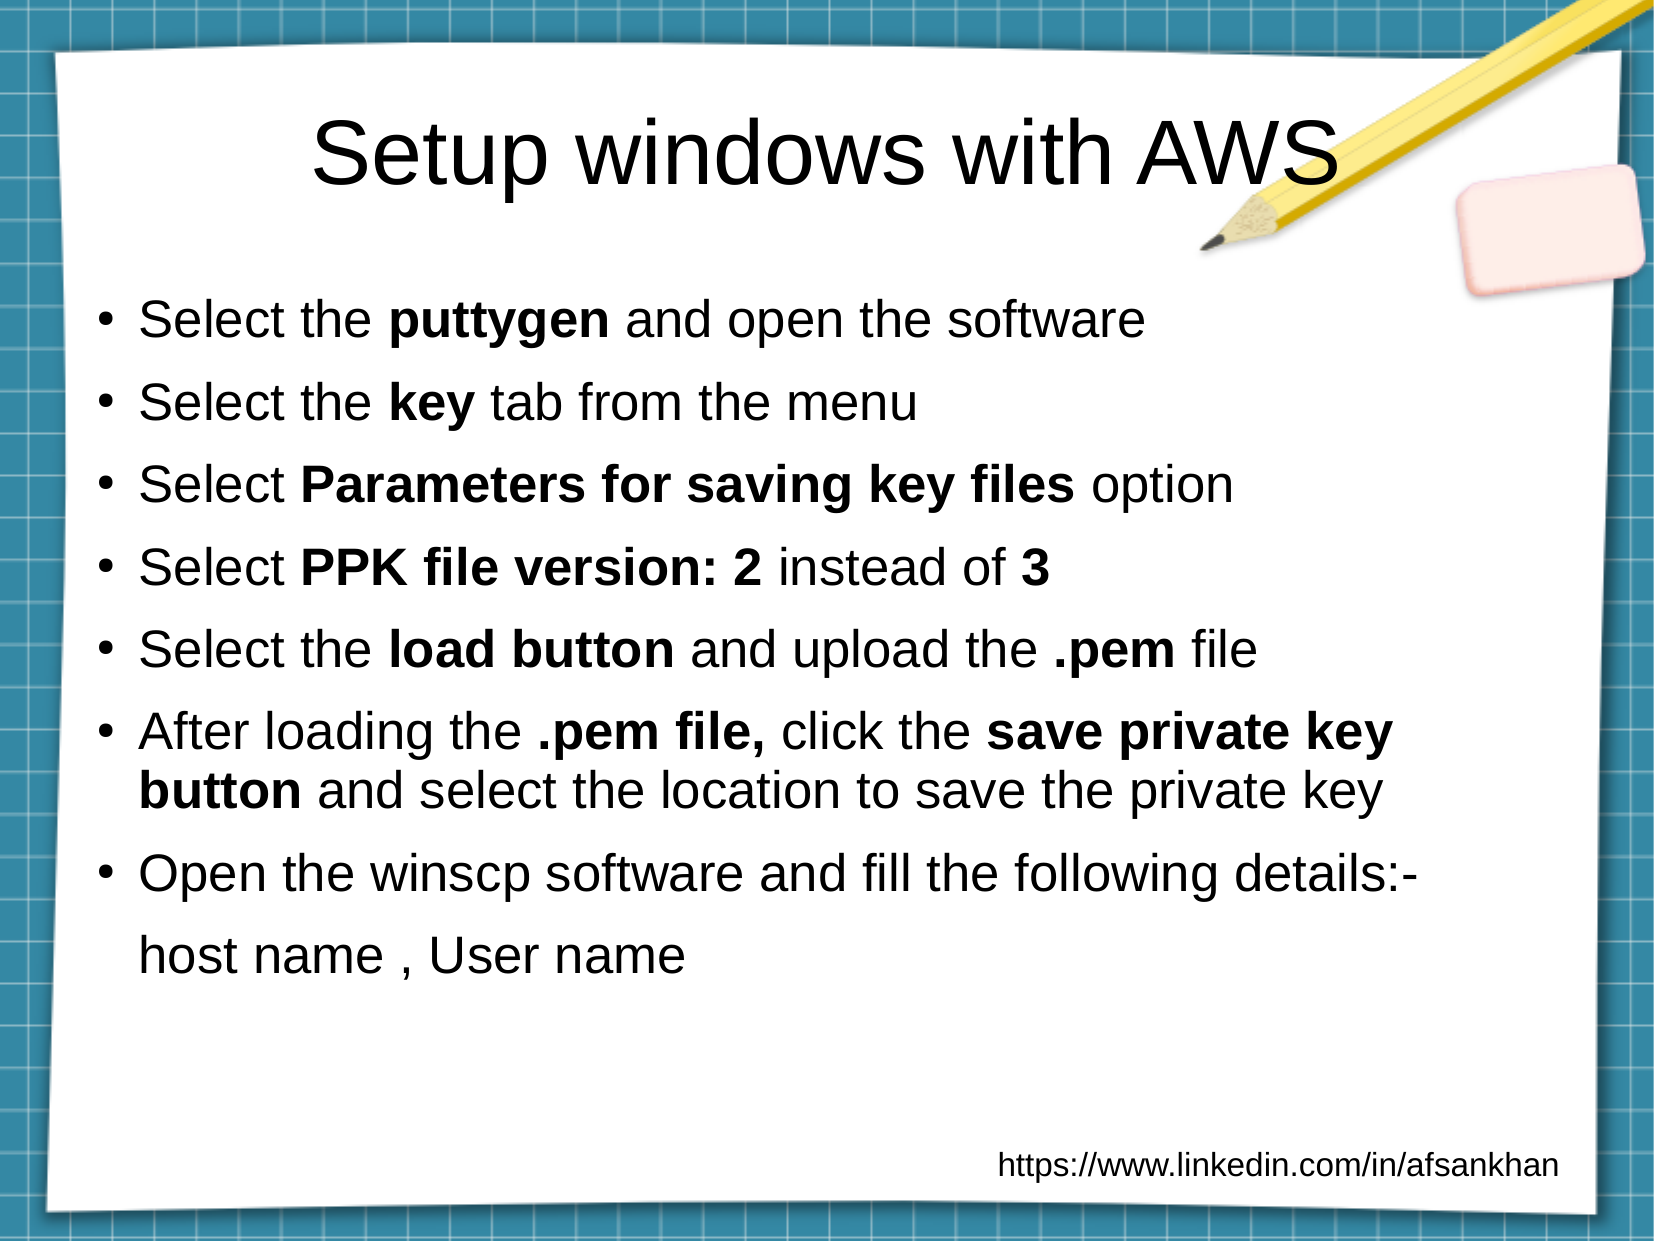

# Setup windows with AWS
Select the puttygen and open the software
Select the key tab from the menu
Select Parameters for saving key files option
Select PPK file version: 2 instead of 3
Select the load button and upload the .pem file
After loading the .pem file, click the save private key button and select the location to save the private key
Open the winscp software and fill the following details:-
host name , User name
https://www.linkedin.com/in/afsankhan